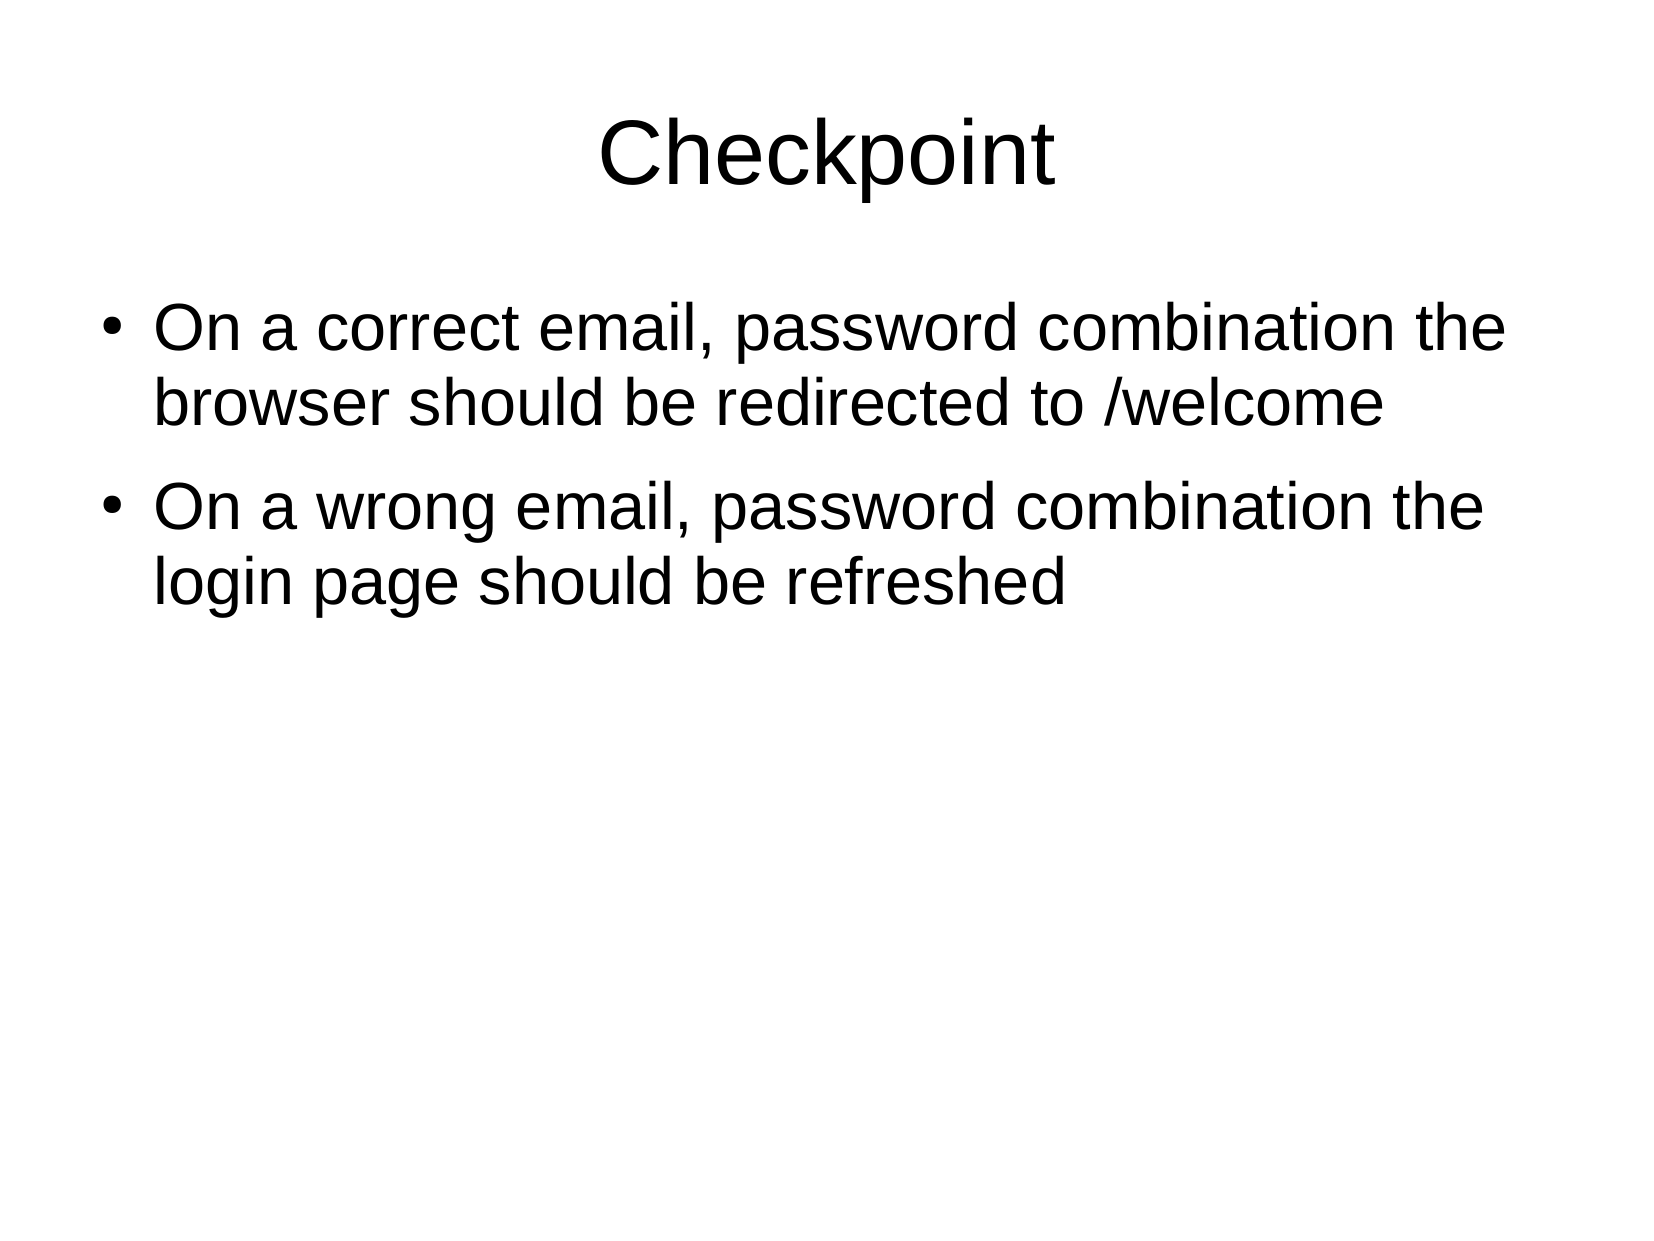

# Checkpoint
On a correct email, password combination the browser should be redirected to /welcome
On a wrong email, password combination the login page should be refreshed